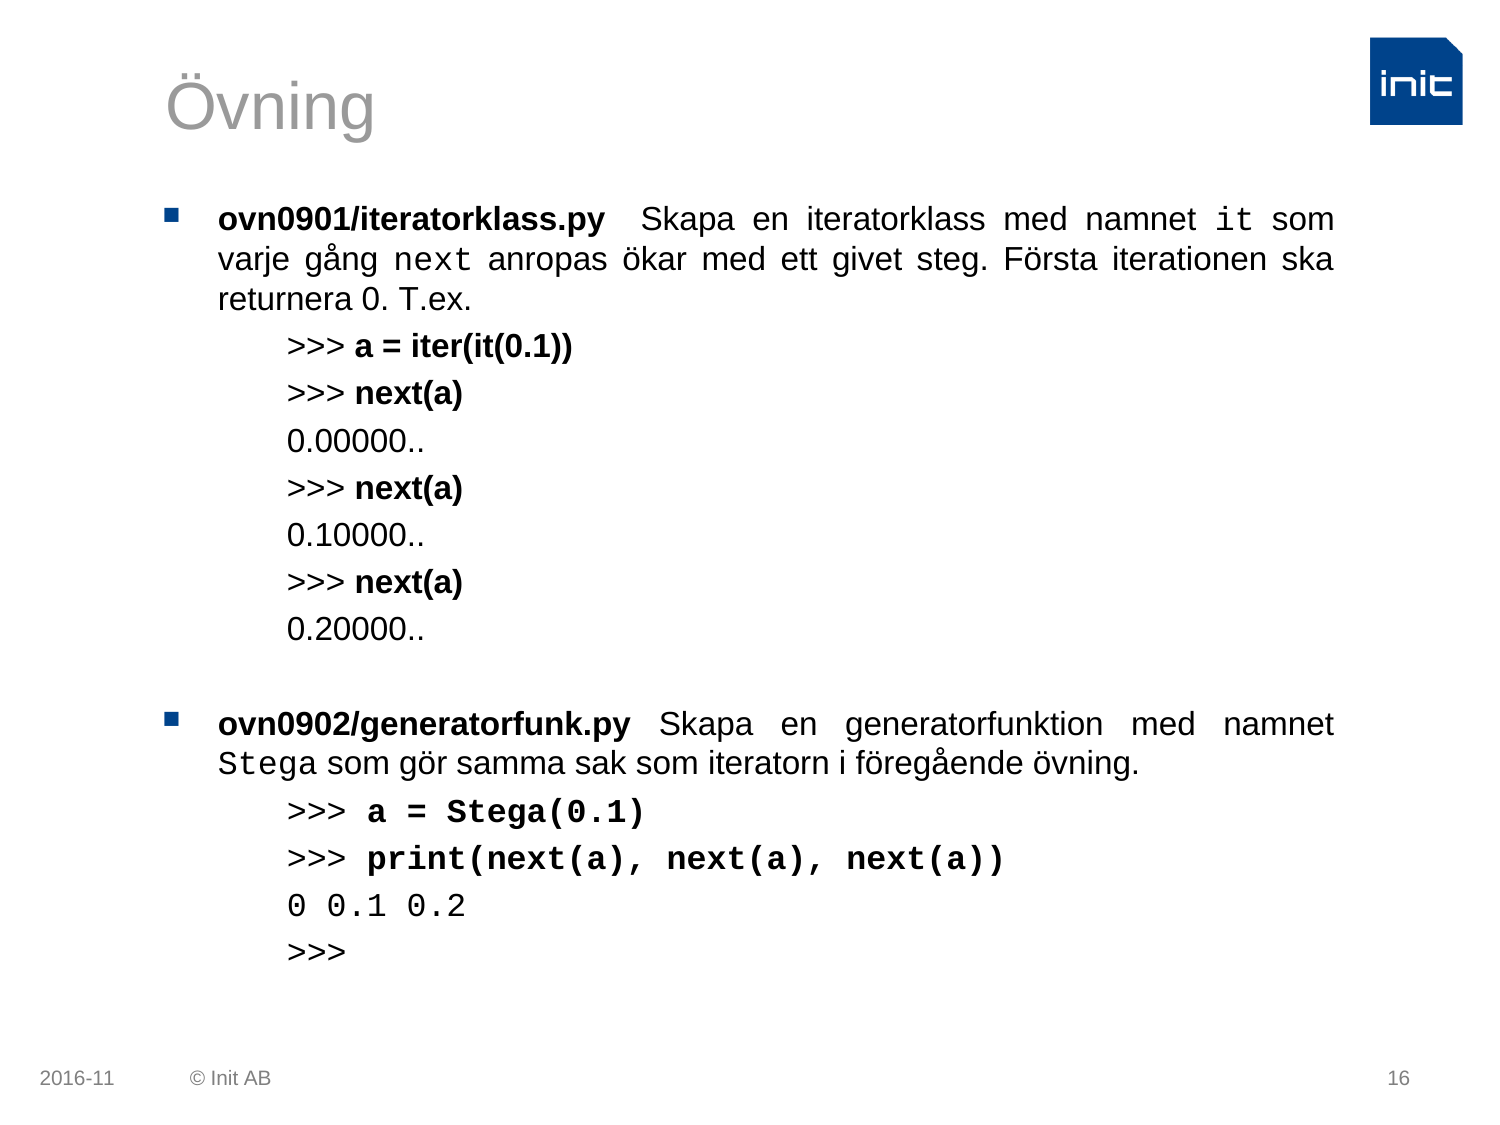

Övning
ovn0901/iteratorklass.py Skapa en iteratorklass med namnet it som varje gång next anropas ökar med ett givet steg. Första iterationen ska returnera 0. T.ex.
>>> a = iter(it(0.1))
>>> next(a)
0.00000..
>>> next(a)
0.10000..
>>> next(a)
0.20000..
ovn0902/generatorfunk.py Skapa en generatorfunktion med namnet Stega som gör samma sak som iteratorn i föregående övning.
>>> a = Stega(0.1)
>>> print(next(a), next(a), next(a))
0 0.1 0.2
>>>
2016-11
© Init AB